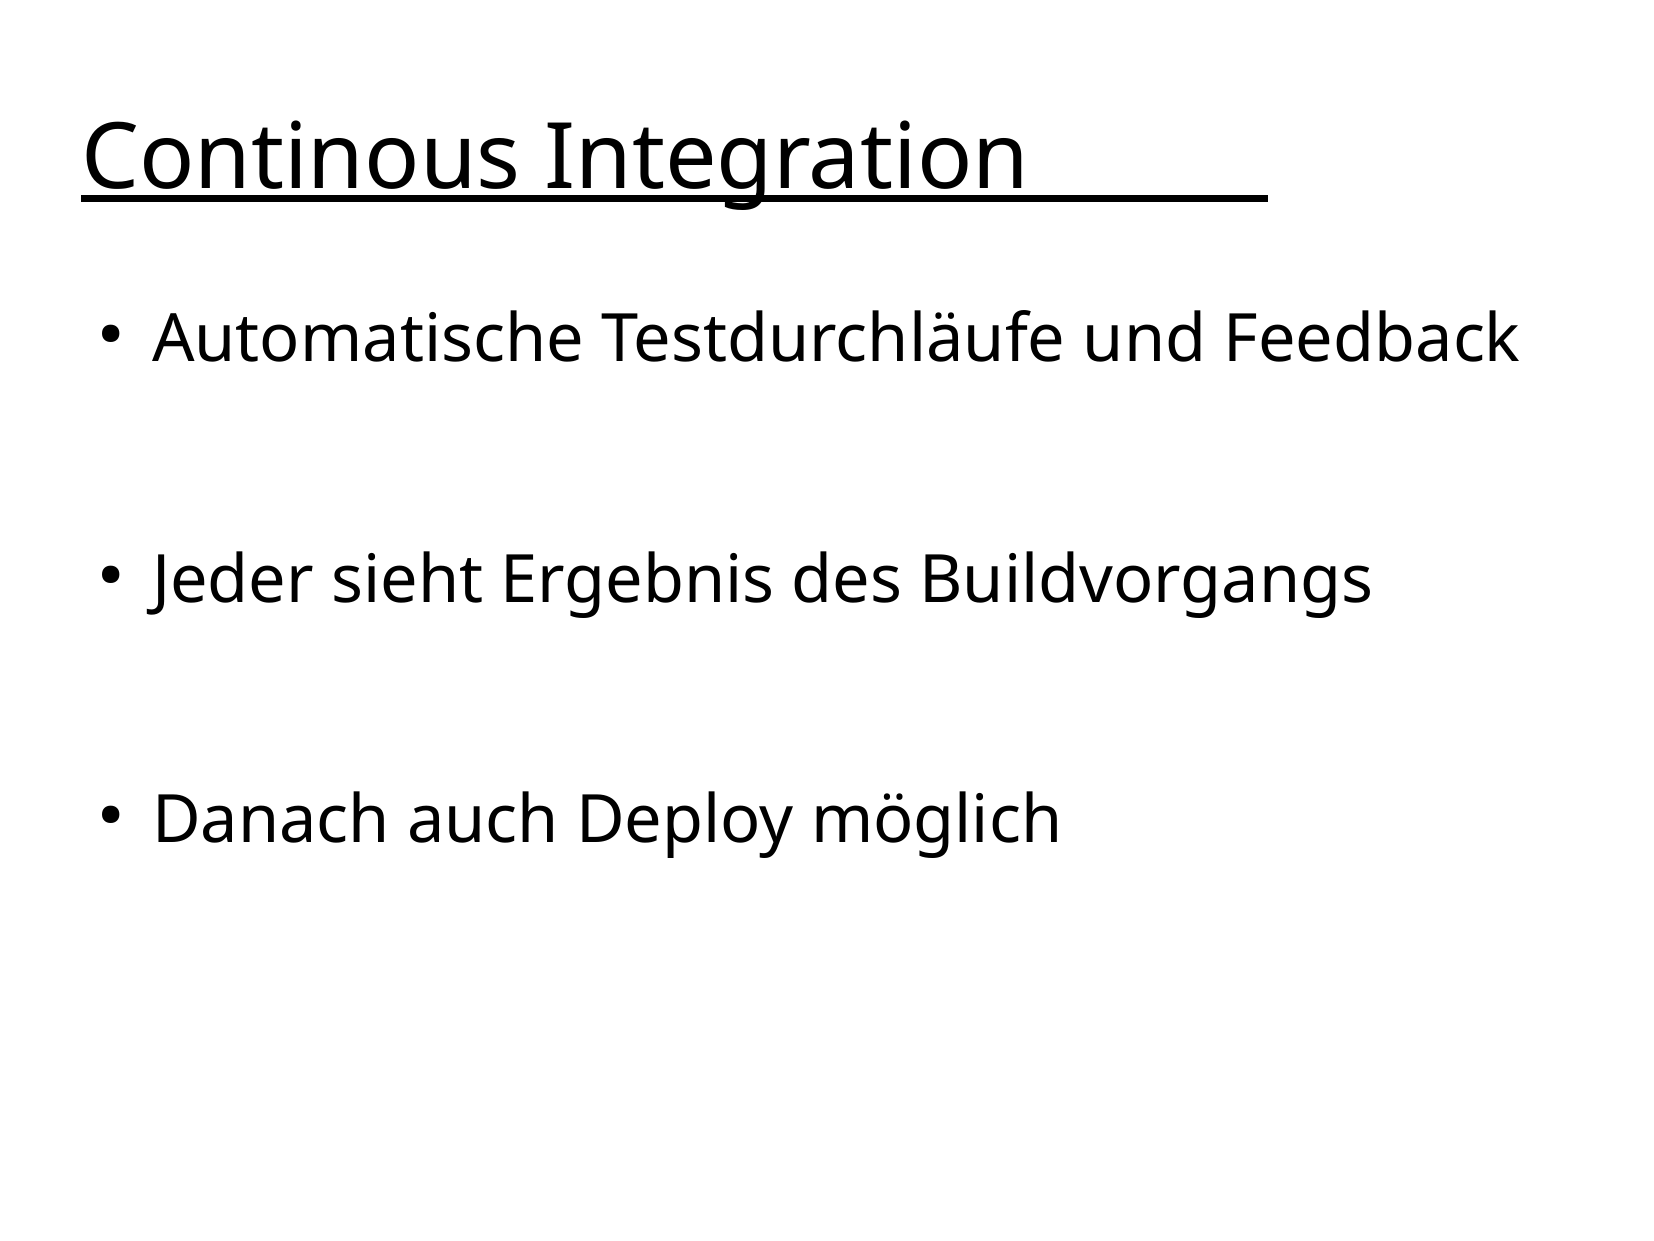

# Continous Integration
Automatische Testdurchläufe und Feedback
Jeder sieht Ergebnis des Buildvorgangs
Danach auch Deploy möglich